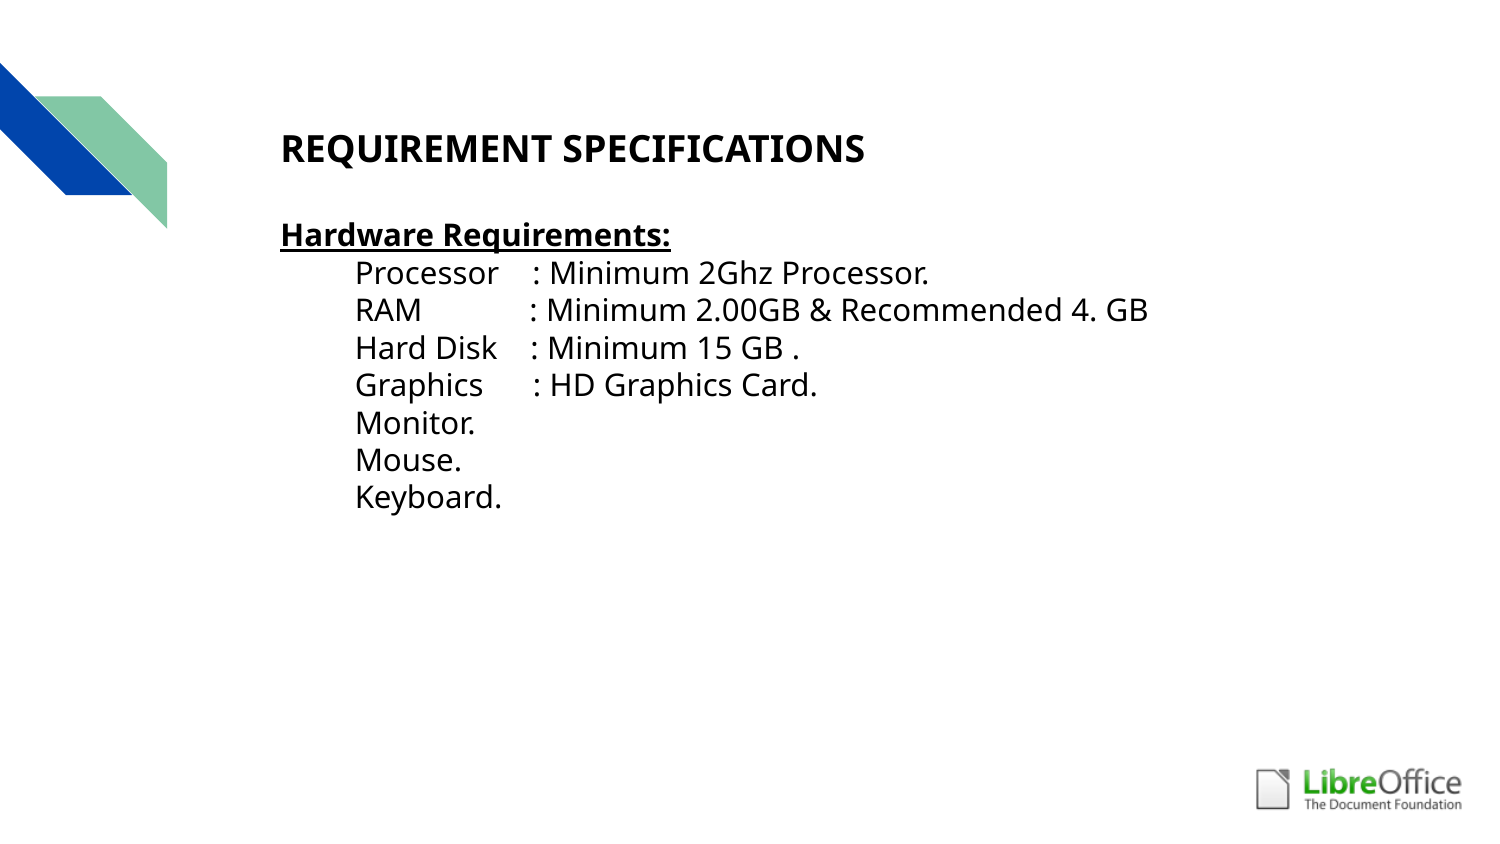

REQUIREMENT SPECIFICATIONS
Hardware Requirements:
 Processor : Minimum 2Ghz Processor.
 RAM : Minimum 2.00GB & Recommended 4. GB
 Hard Disk : Minimum 15 GB .
 Graphics : HD Graphics Card.
 Monitor.
 Mouse.
 Keyboard.